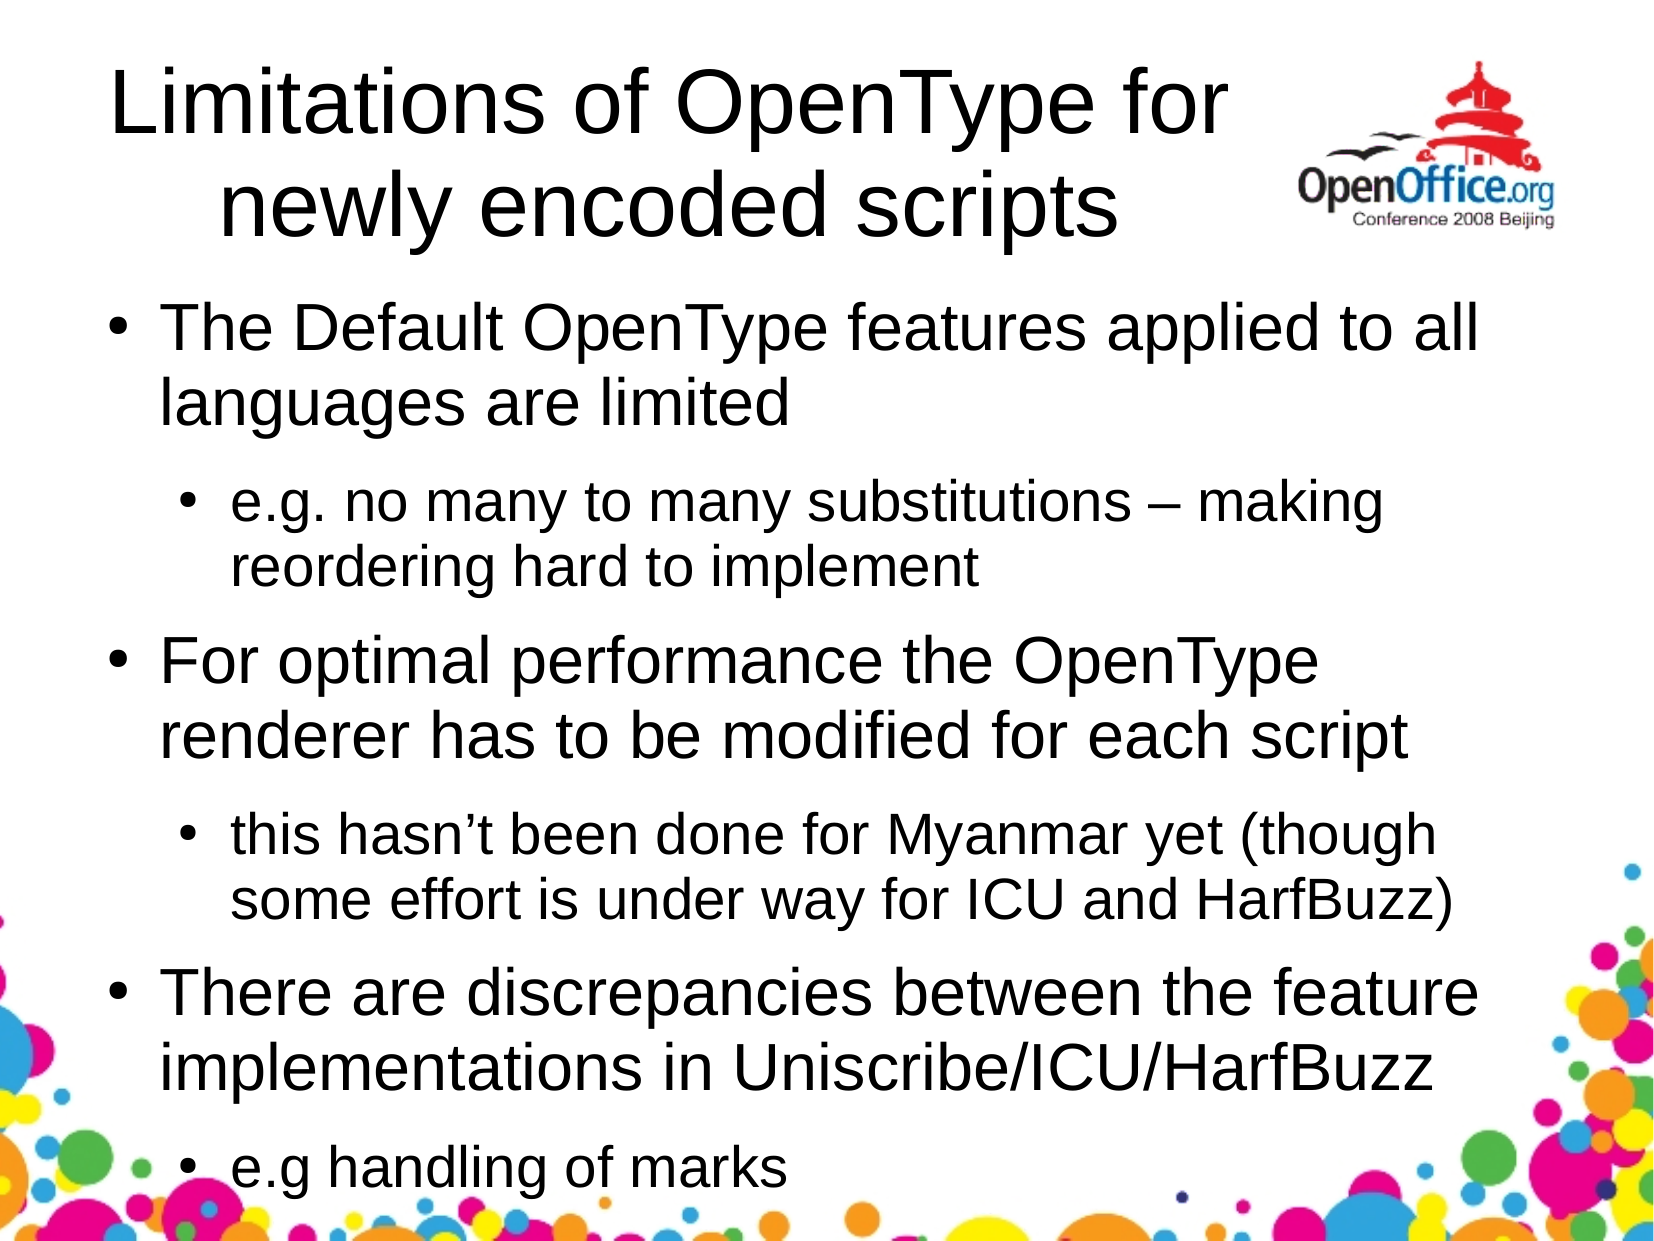

# Limitations of OpenType for newly encoded scripts
The Default OpenType features applied to all languages are limited
e.g. no many to many substitutions – making reordering hard to implement
For optimal performance the OpenType renderer has to be modified for each script
this hasn’t been done for Myanmar yet (though some effort is under way for ICU and HarfBuzz)
There are discrepancies between the feature implementations in Uniscribe/ICU/HarfBuzz
e.g handling of marks